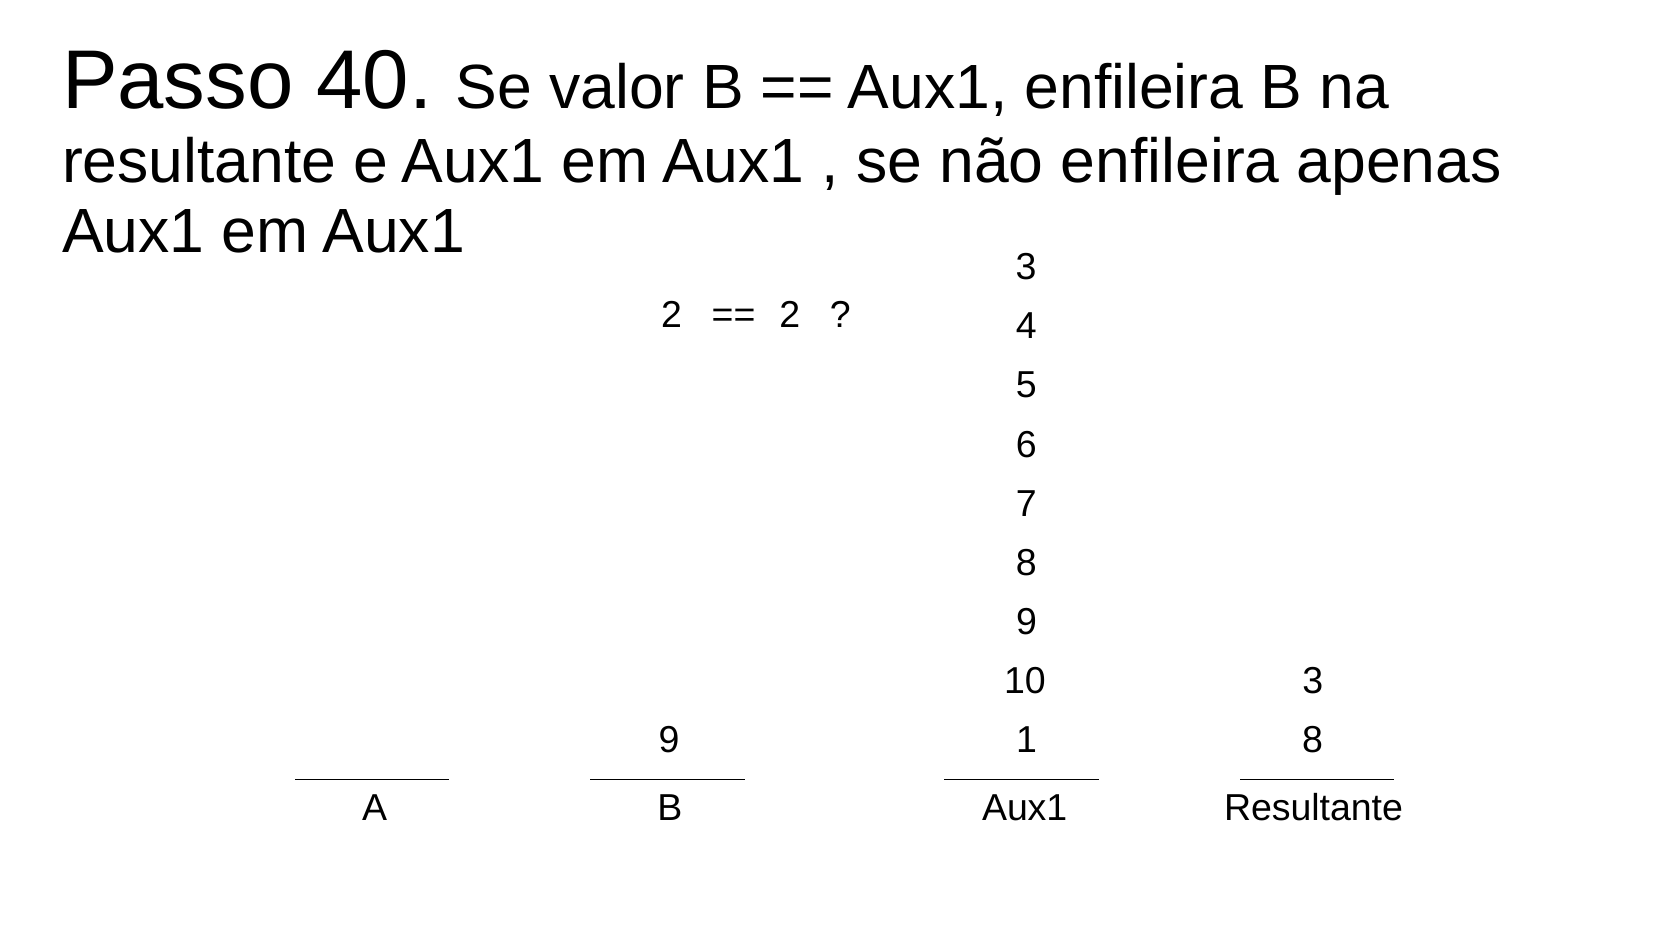

Passo 40. Se valor B == Aux1, enfileira B na resultante e Aux1 em Aux1 , se não enfileira apenas Aux1 em Aux1
3
2
==
2
?
4
5
6
7
8
9
10
3
9
1
8
A
B
Aux1
Resultante